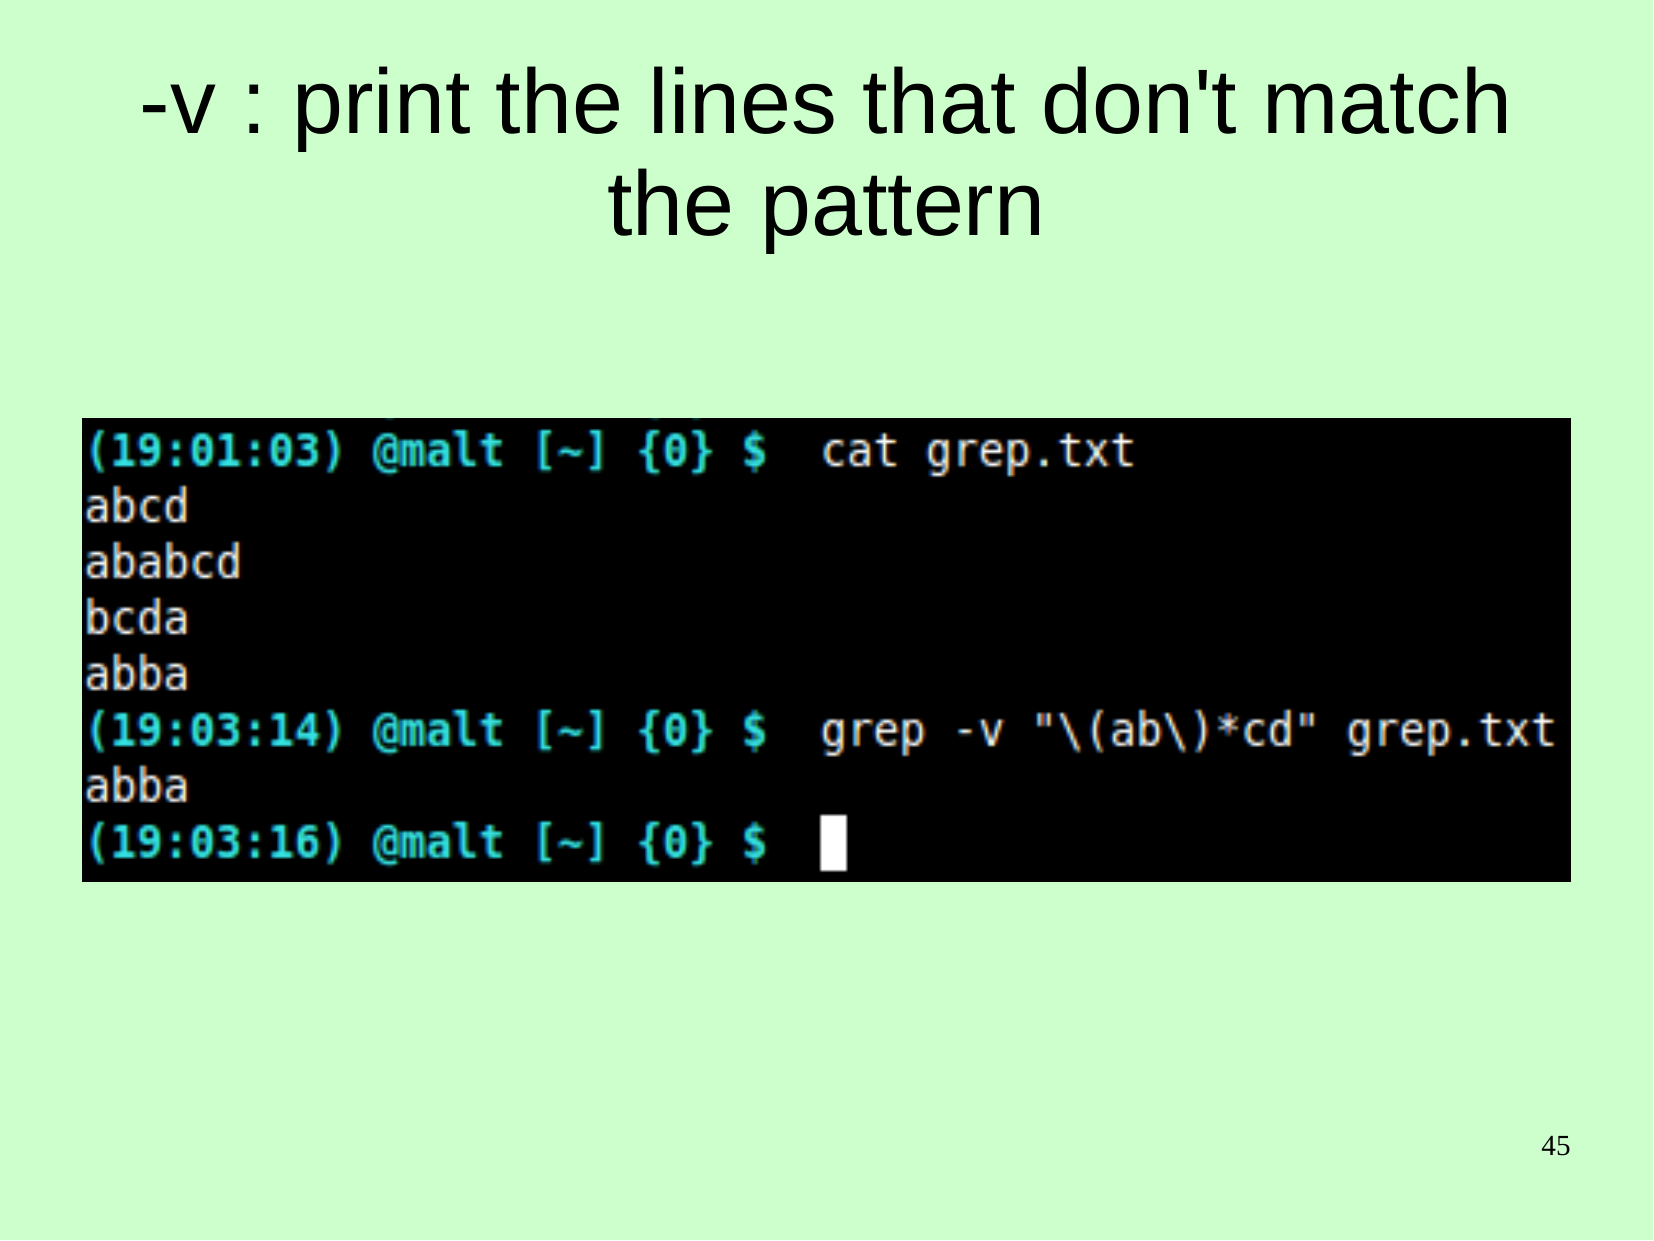

# -v : print the lines that don't match the pattern
45